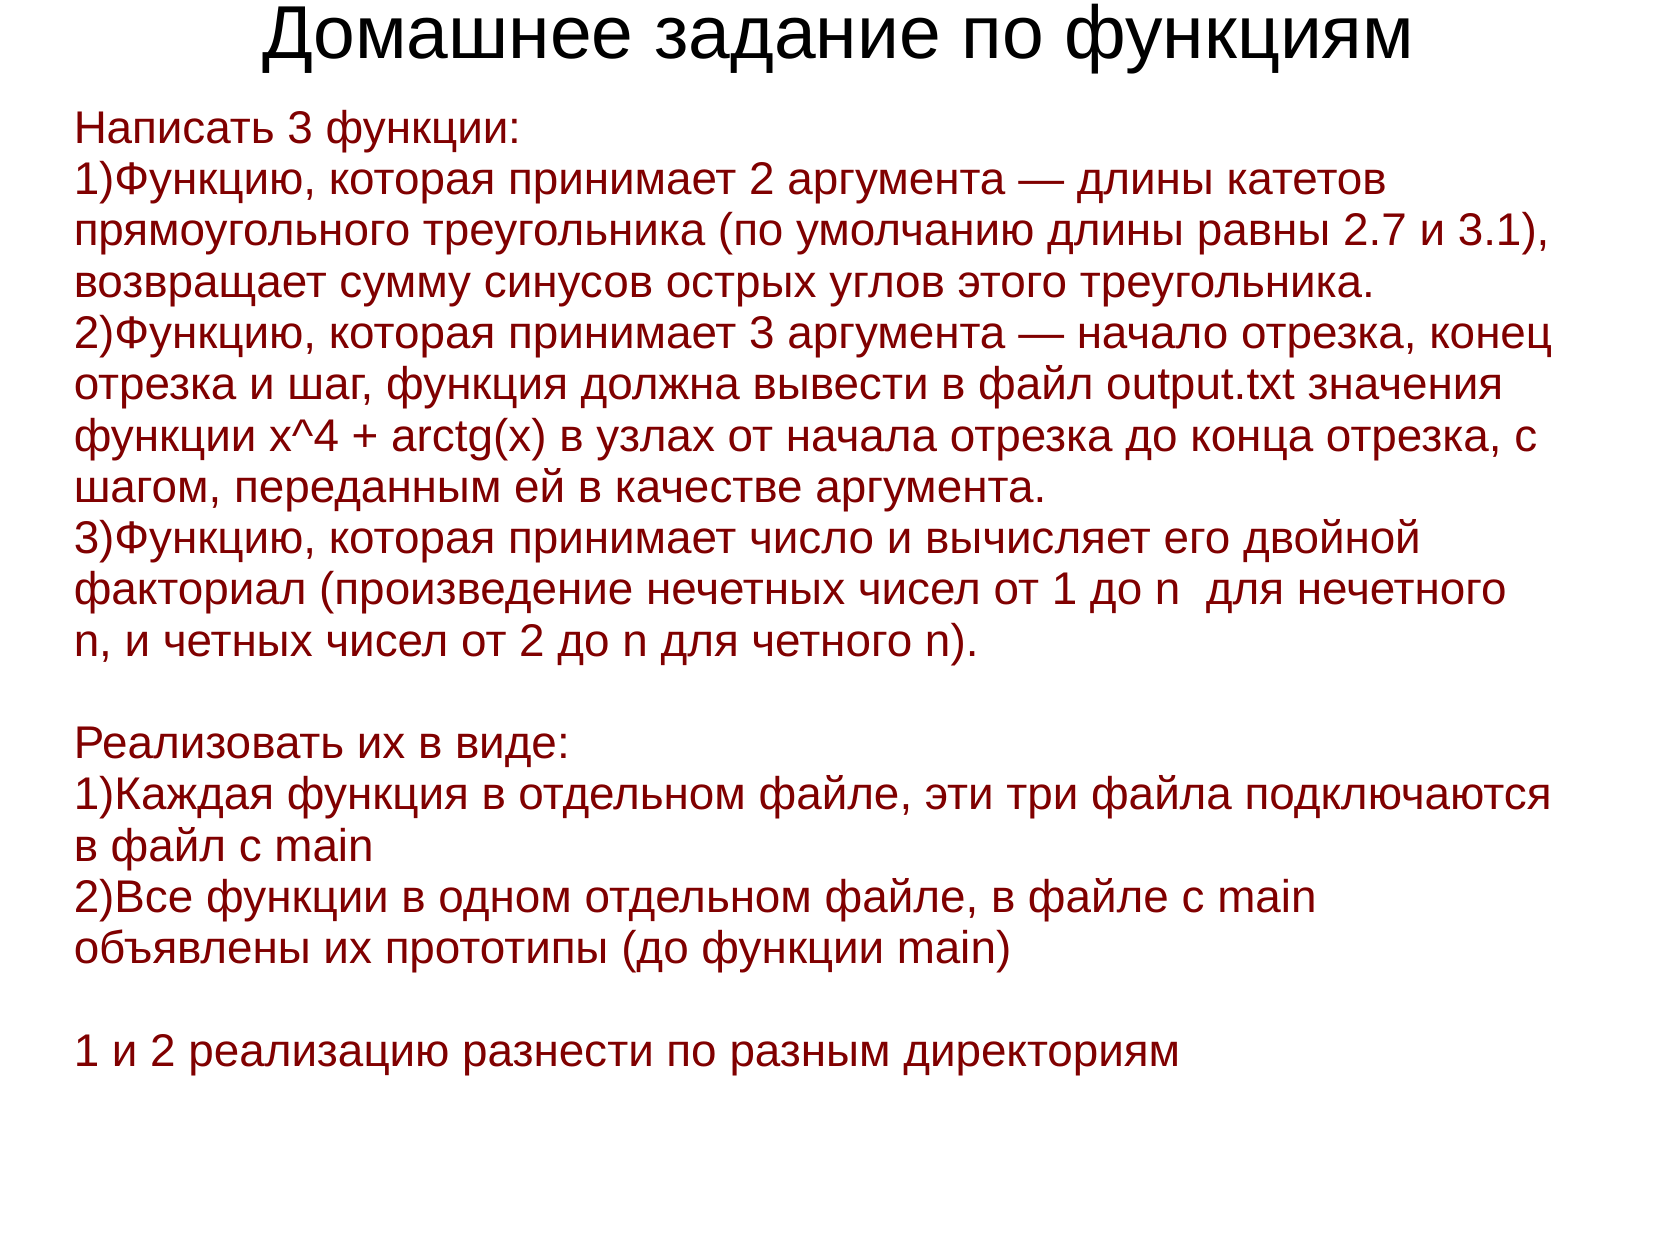

# Домашнее задание по функциям
Написать 3 функции:
1)Функцию, которая принимает 2 аргумента — длины катетов прямоугольного треугольника (по умолчанию длины равны 2.7 и 3.1), возвращает сумму синусов острых углов этого треугольника.
2)Функцию, которая принимает 3 аргумента — начало отрезка, конец отрезка и шаг, функция должна вывести в файл output.txt значения функции x^4 + arctg(x) в узлах от начала отрезка до конца отрезка, с шагом, переданным ей в качестве аргумента.
3)Функцию, которая принимает число и вычисляет его двойной факториал (произведение нечетных чисел от 1 до n для нечетного n, и четных чисел от 2 до n для четного n).
Реализовать их в виде:
1)Каждая функция в отдельном файле, эти три файла подключаются в файл с main
2)Все функции в одном отдельном файле, в файле с main объявлены их прототипы (до функции main)
1 и 2 реализацию разнести по разным директориям